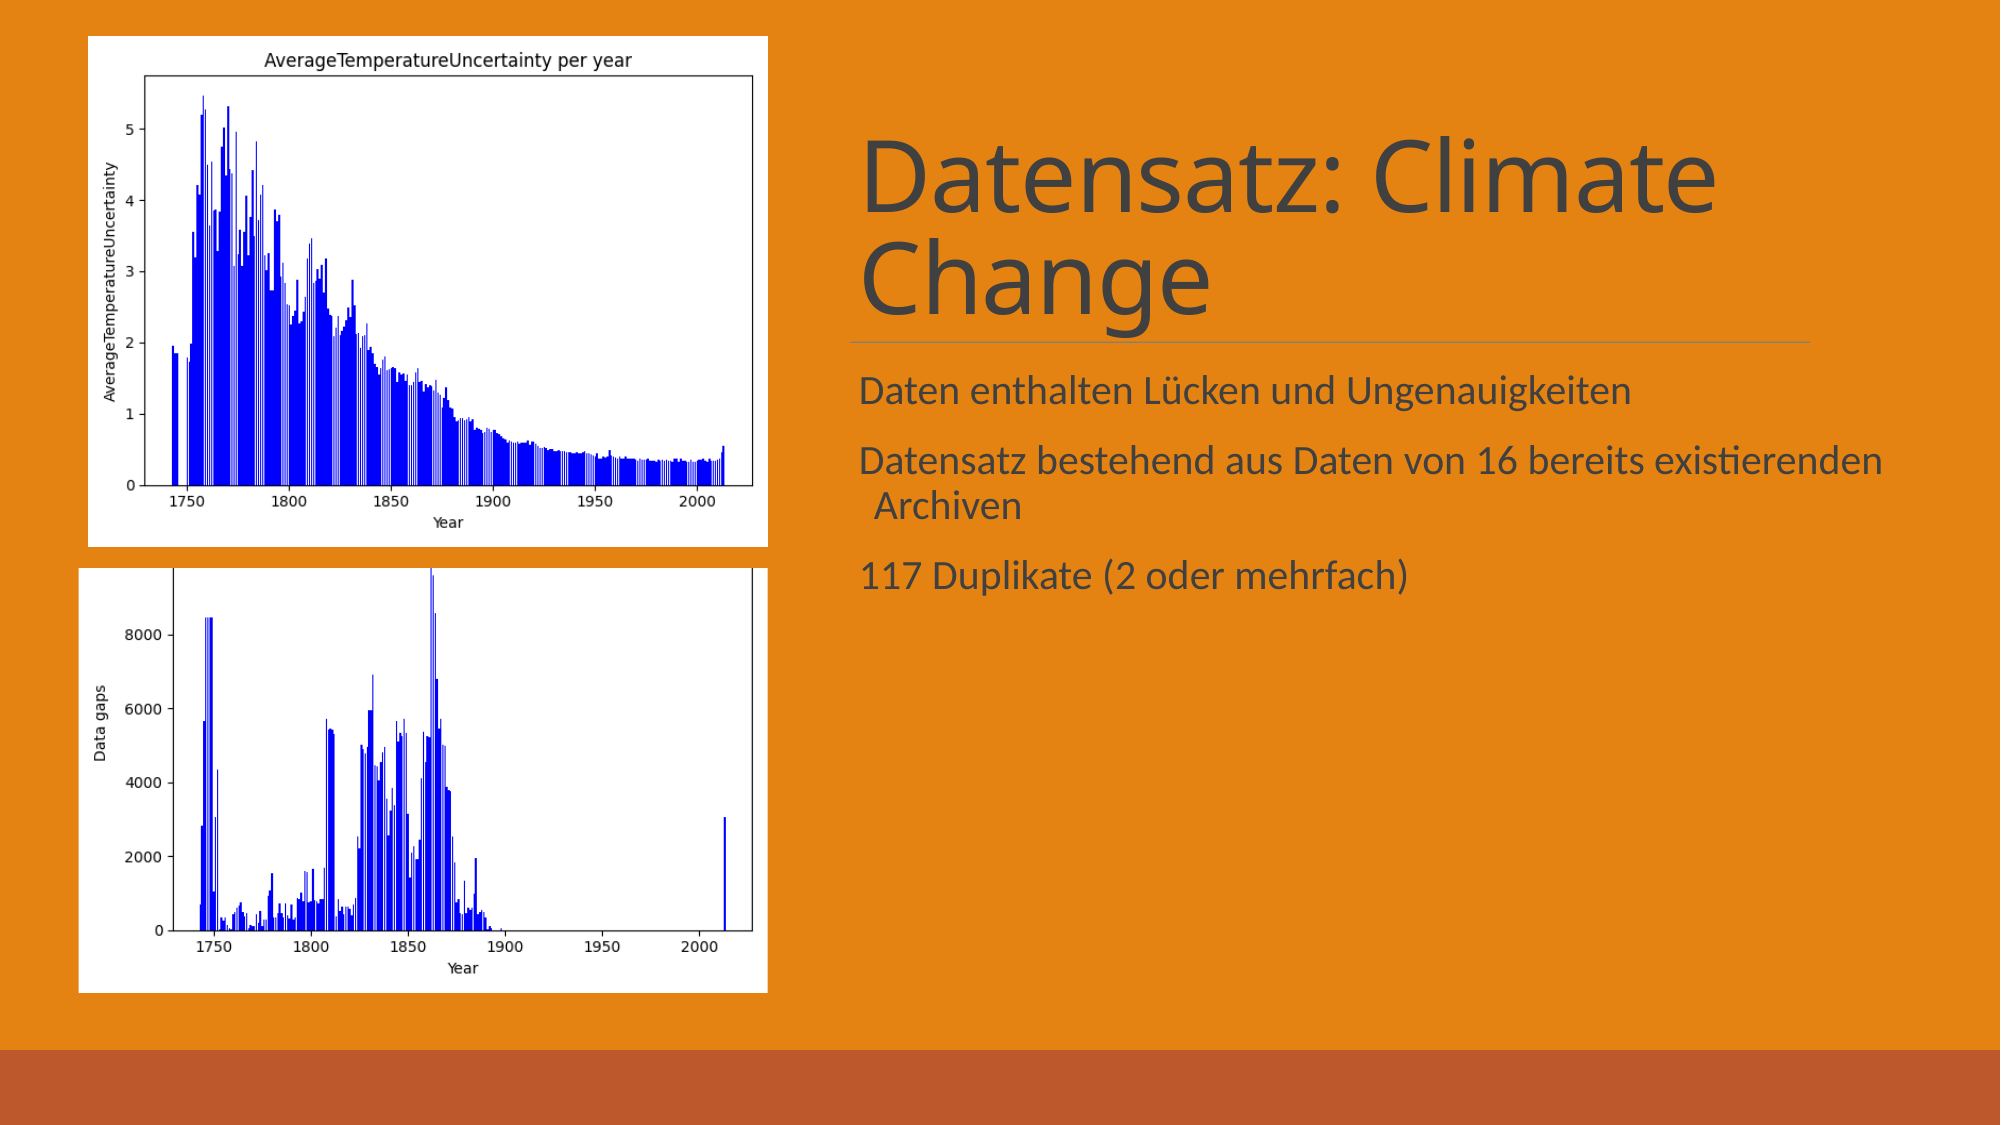

# Datensatz: Climate Change
Daten enthalten Lücken und Ungenauigkeiten
Datensatz bestehend aus Daten von 16 bereits existierenden Archiven
117 Duplikate (2 oder mehrfach)